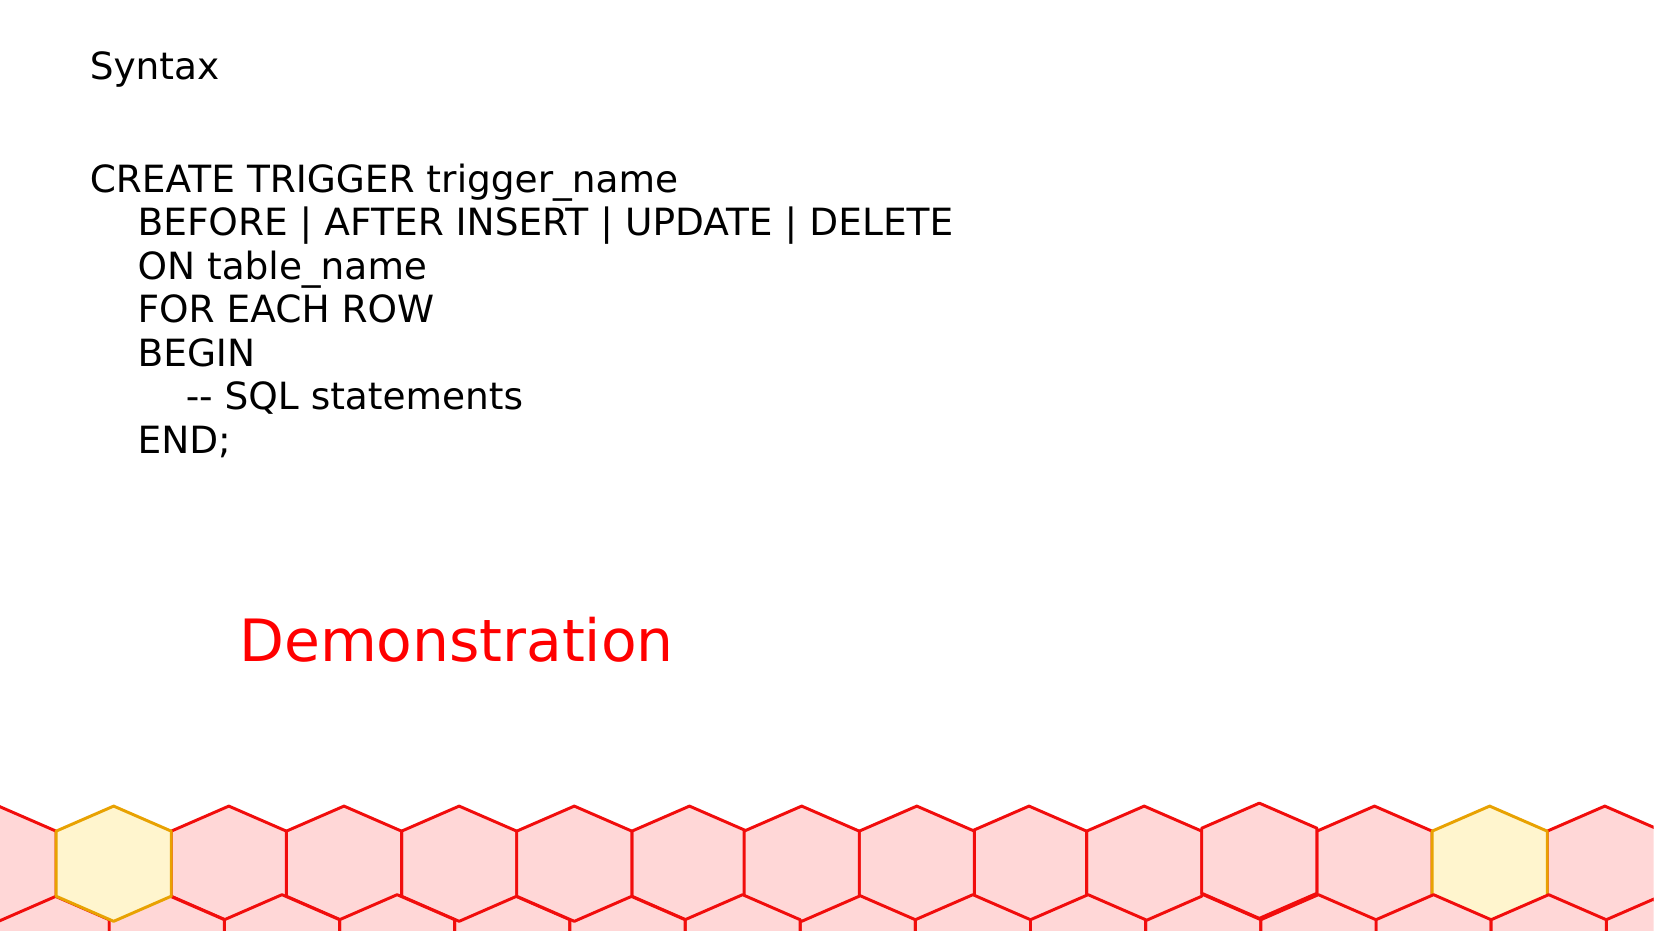

Syntax
CREATE TRIGGER trigger_name
 BEFORE | AFTER INSERT | UPDATE | DELETE
 ON table_name
 FOR EACH ROW
 BEGIN
 -- SQL statements
 END;
Demonstration